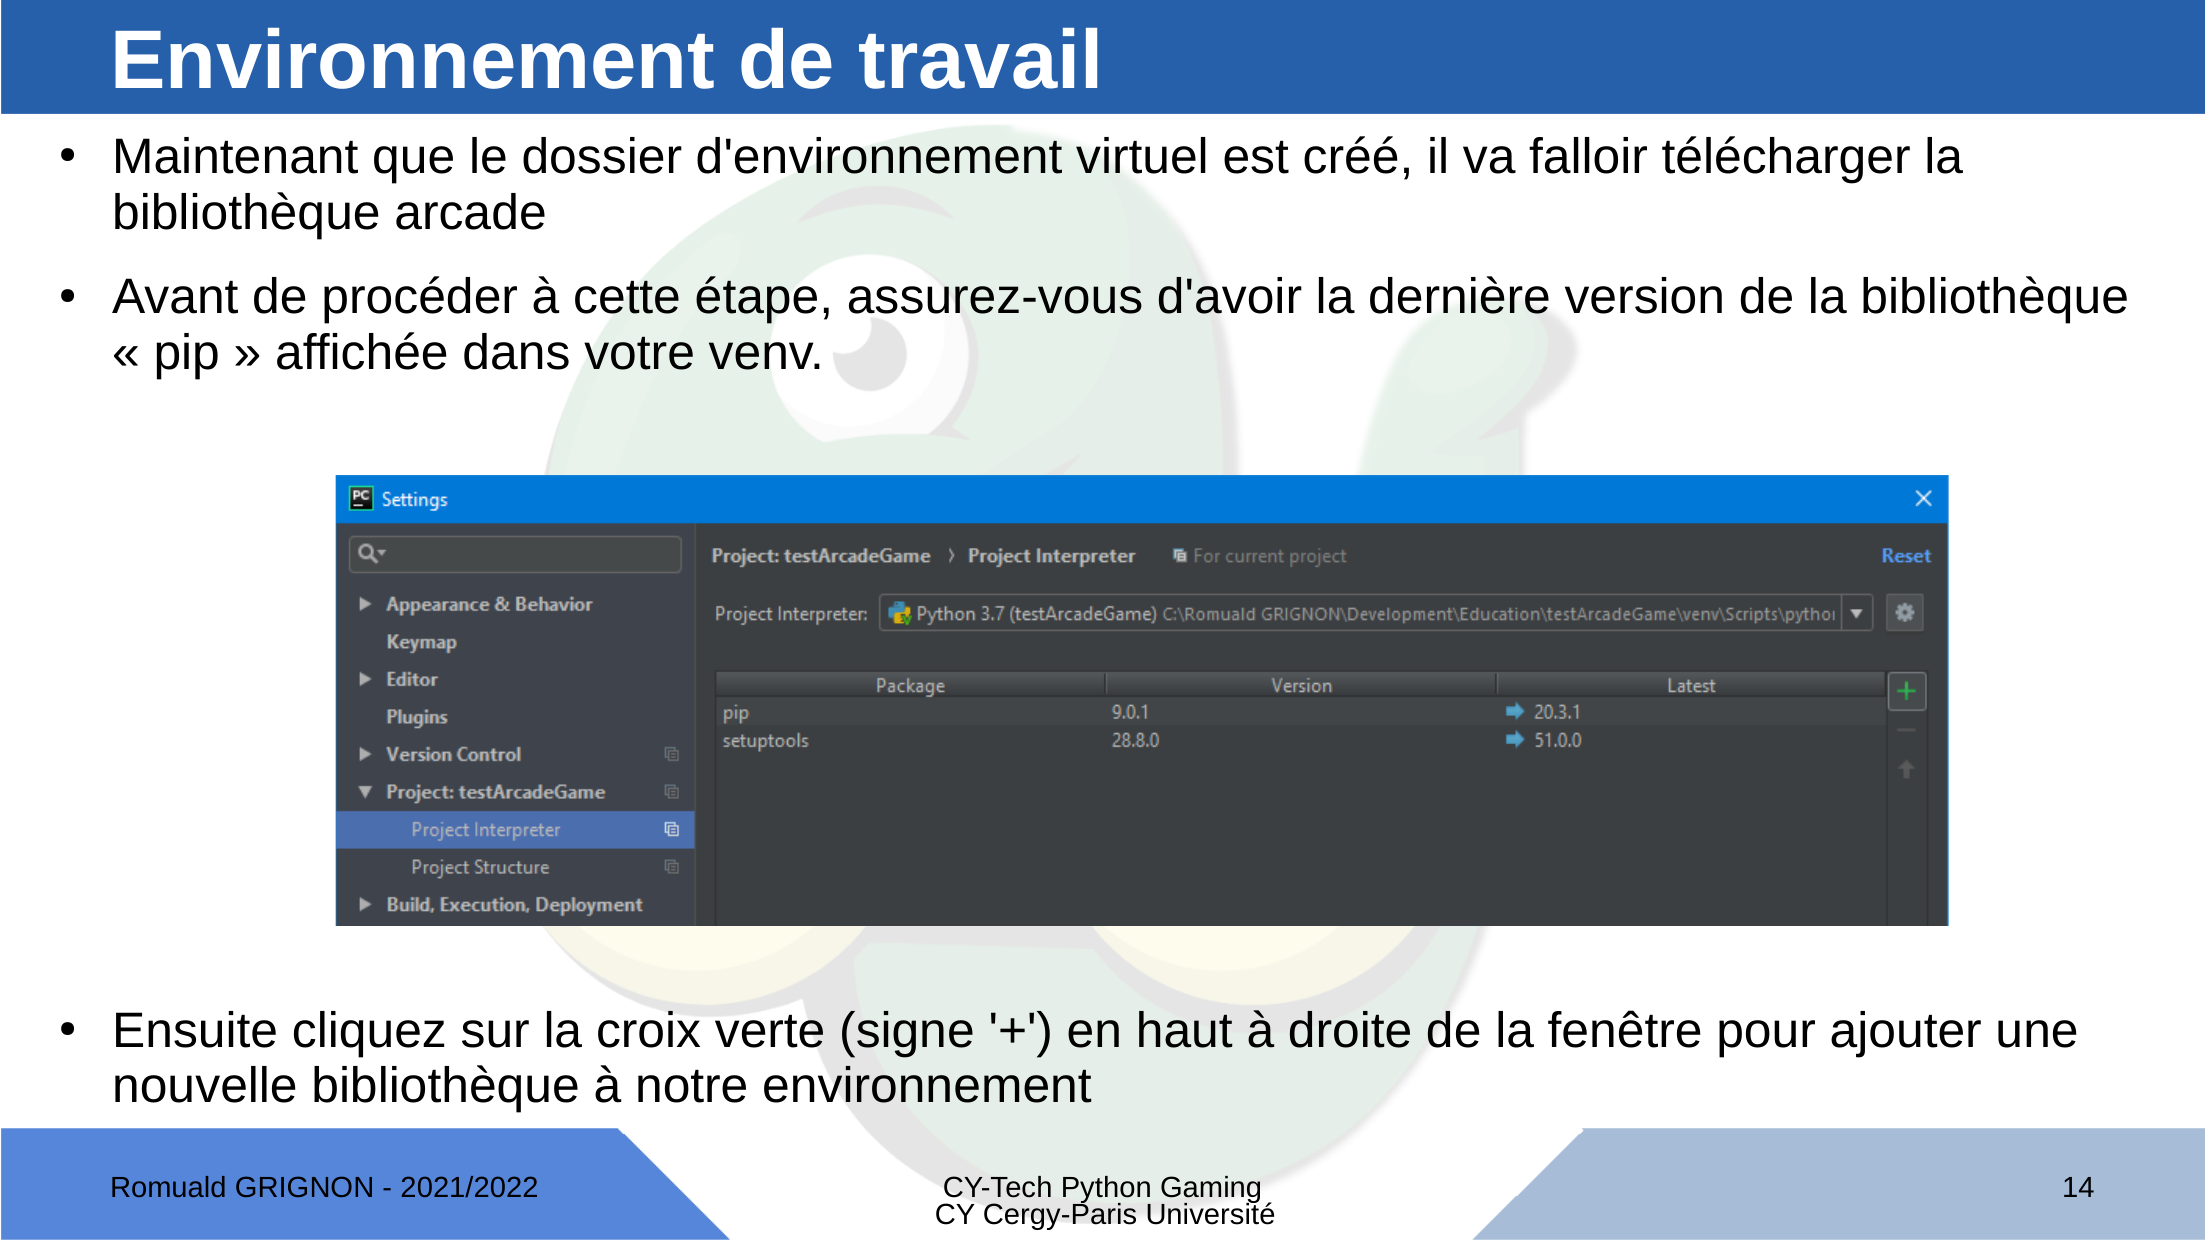

# Environnement de travail
Maintenant que le dossier d'environnement virtuel est créé, il va falloir télécharger la bibliothèque arcade
Avant de procéder à cette étape, assurez-vous d'avoir la dernière version de la bibliothèque « pip » affichée dans votre venv.
Ensuite cliquez sur la croix verte (signe '+') en haut à droite de la fenêtre pour ajouter une nouvelle bibliothèque à notre environnement
Romuald GRIGNON - 2021/2022
 CY-Tech Python Gaming CY Cergy-Paris Université
14